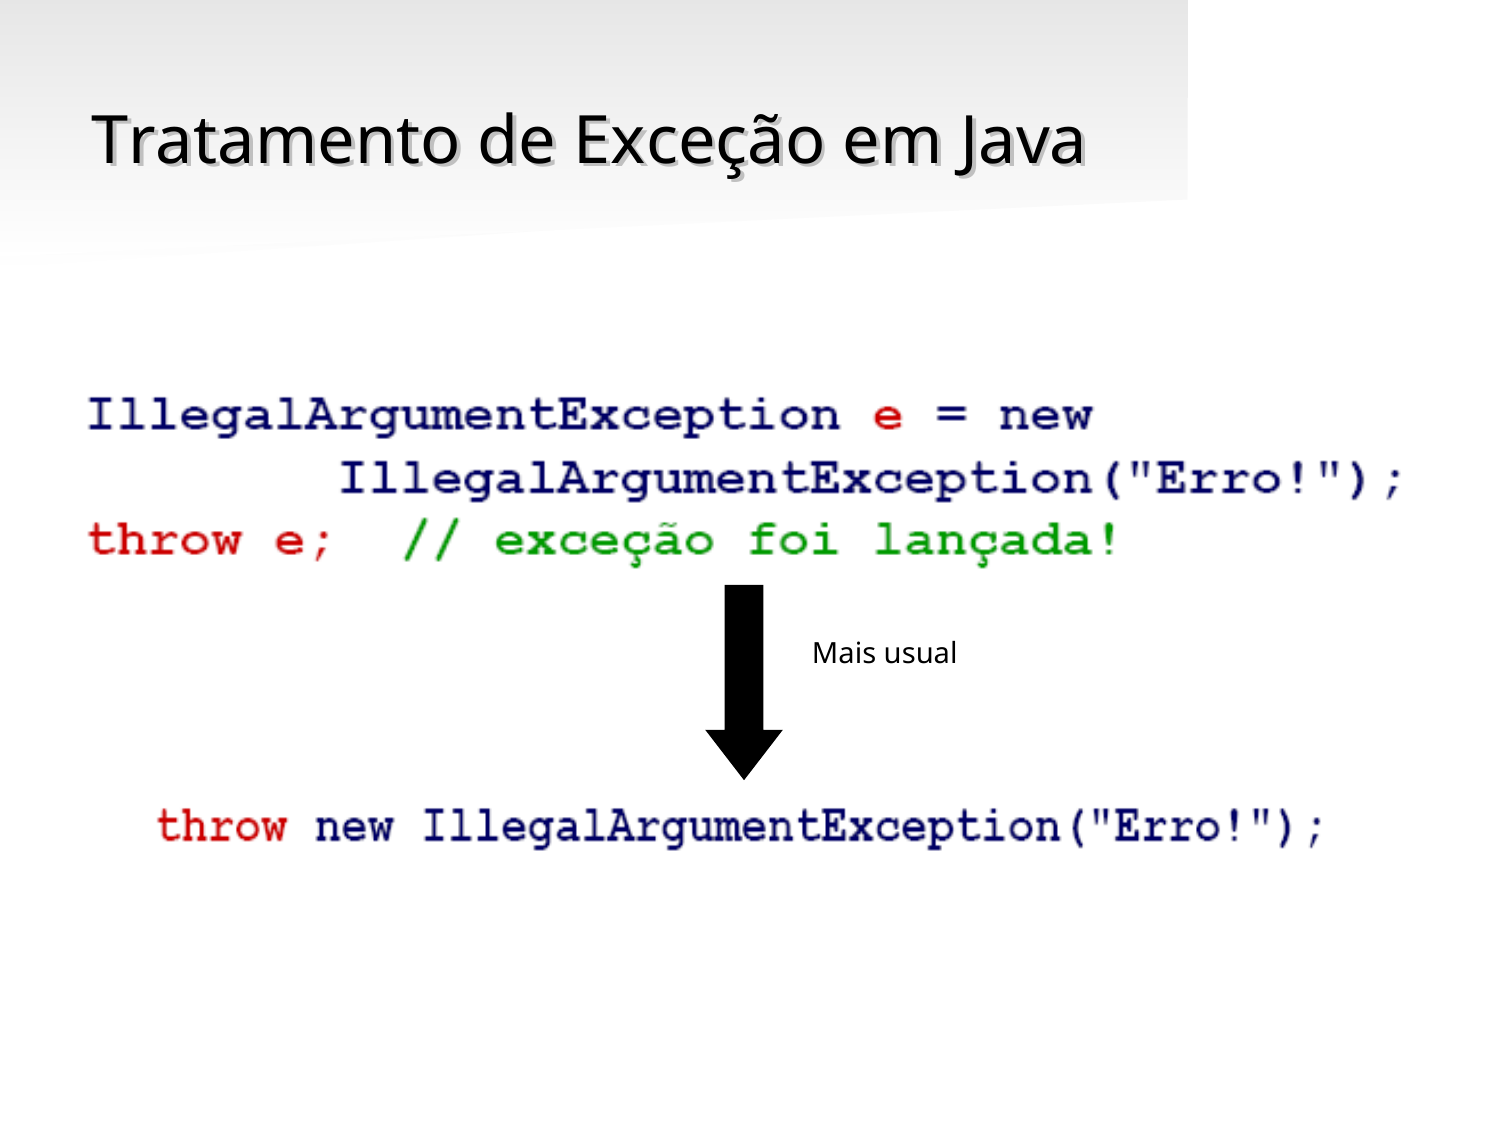

# Tratamento de Exceção em Java
Mais usual